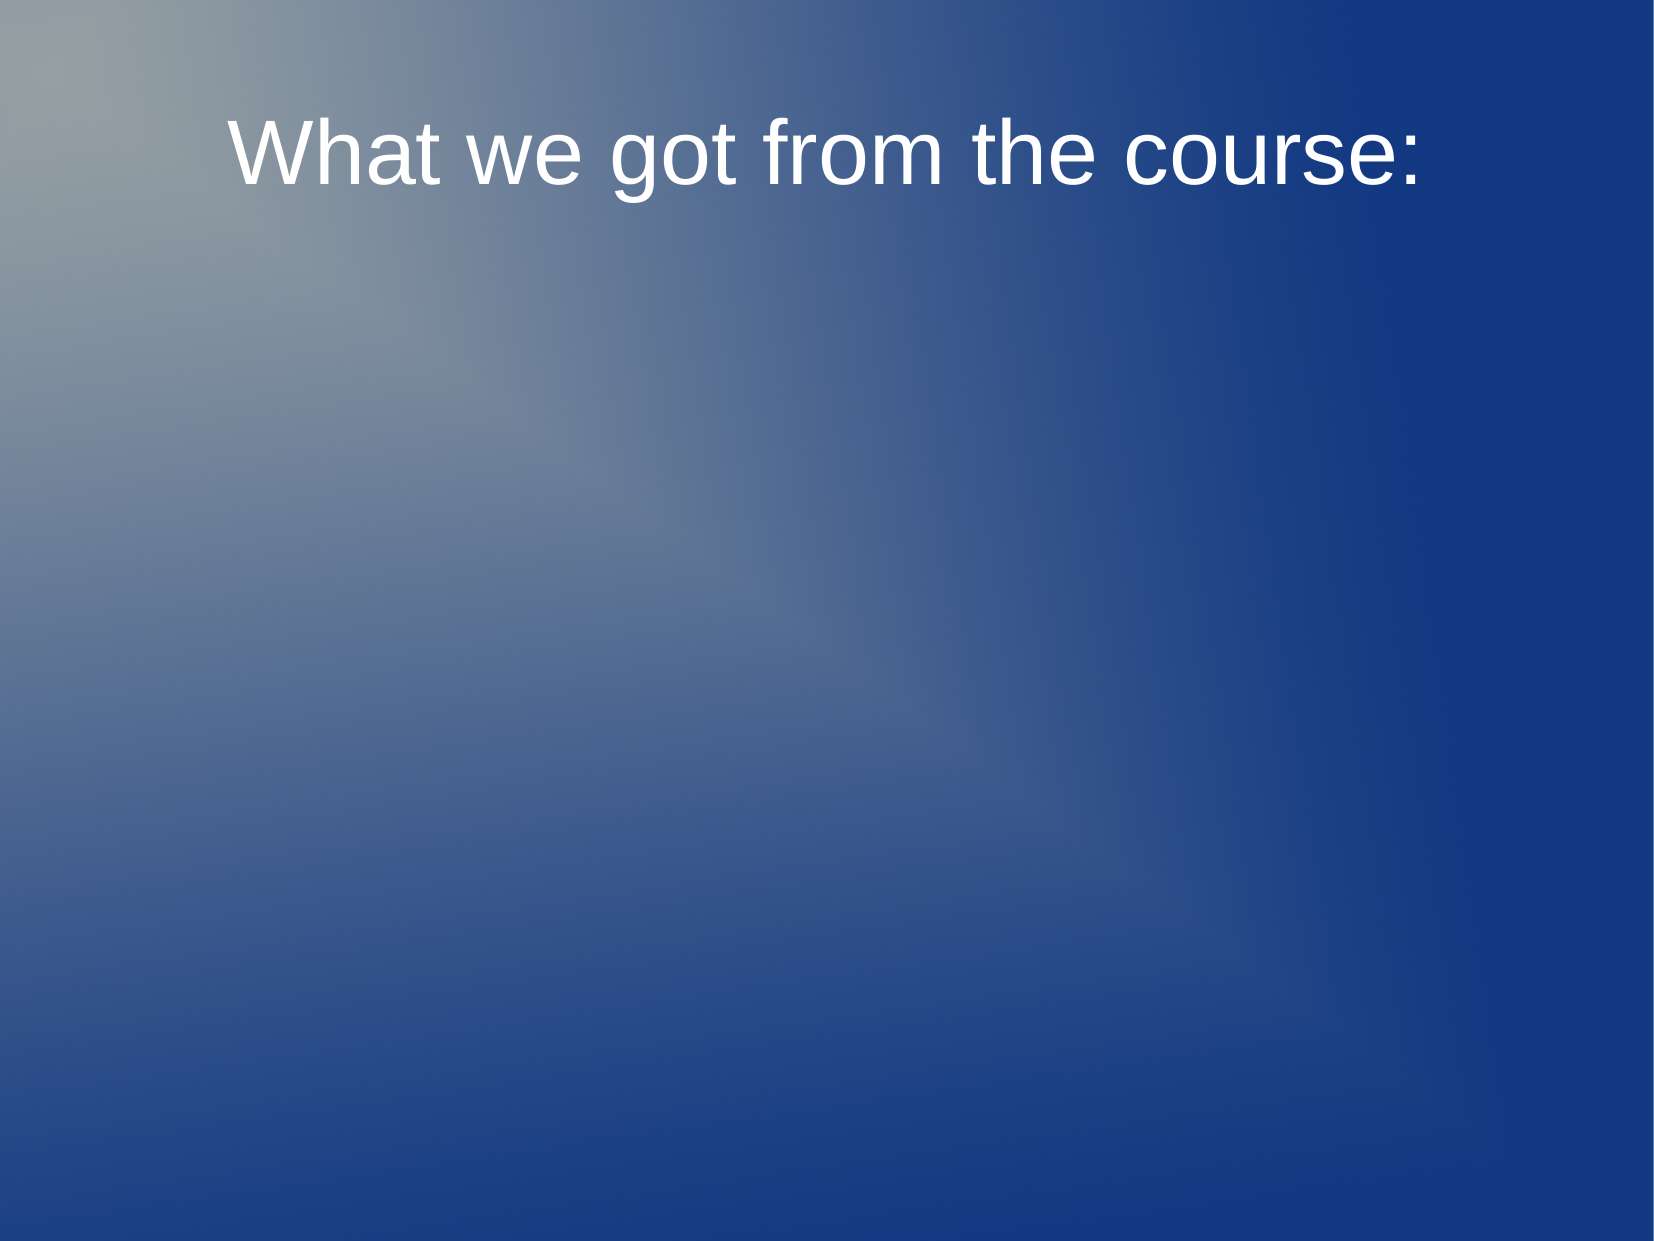

# What we got from the course: